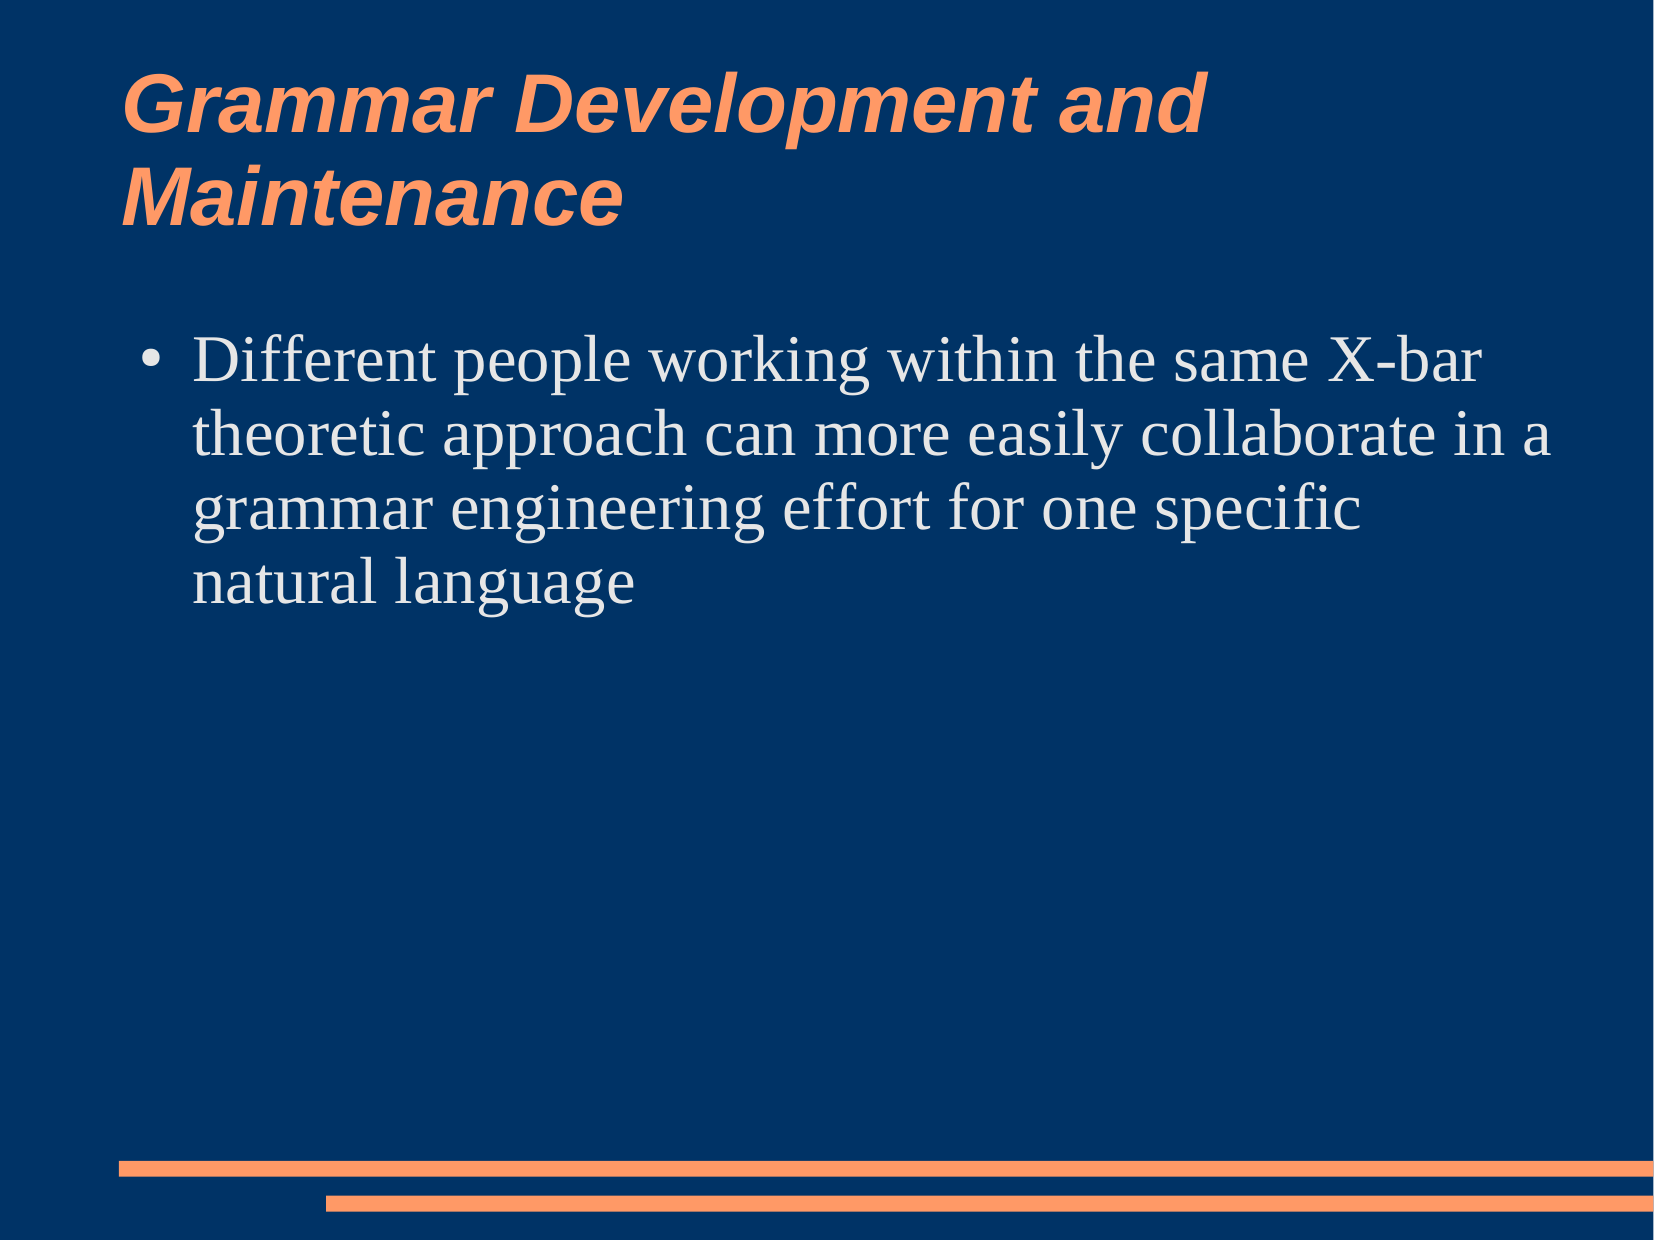

# Grammar Development and Maintenance
Different people working within the same X-bar theoretic approach can more easily collaborate in a grammar engineering effort for one specific natural language